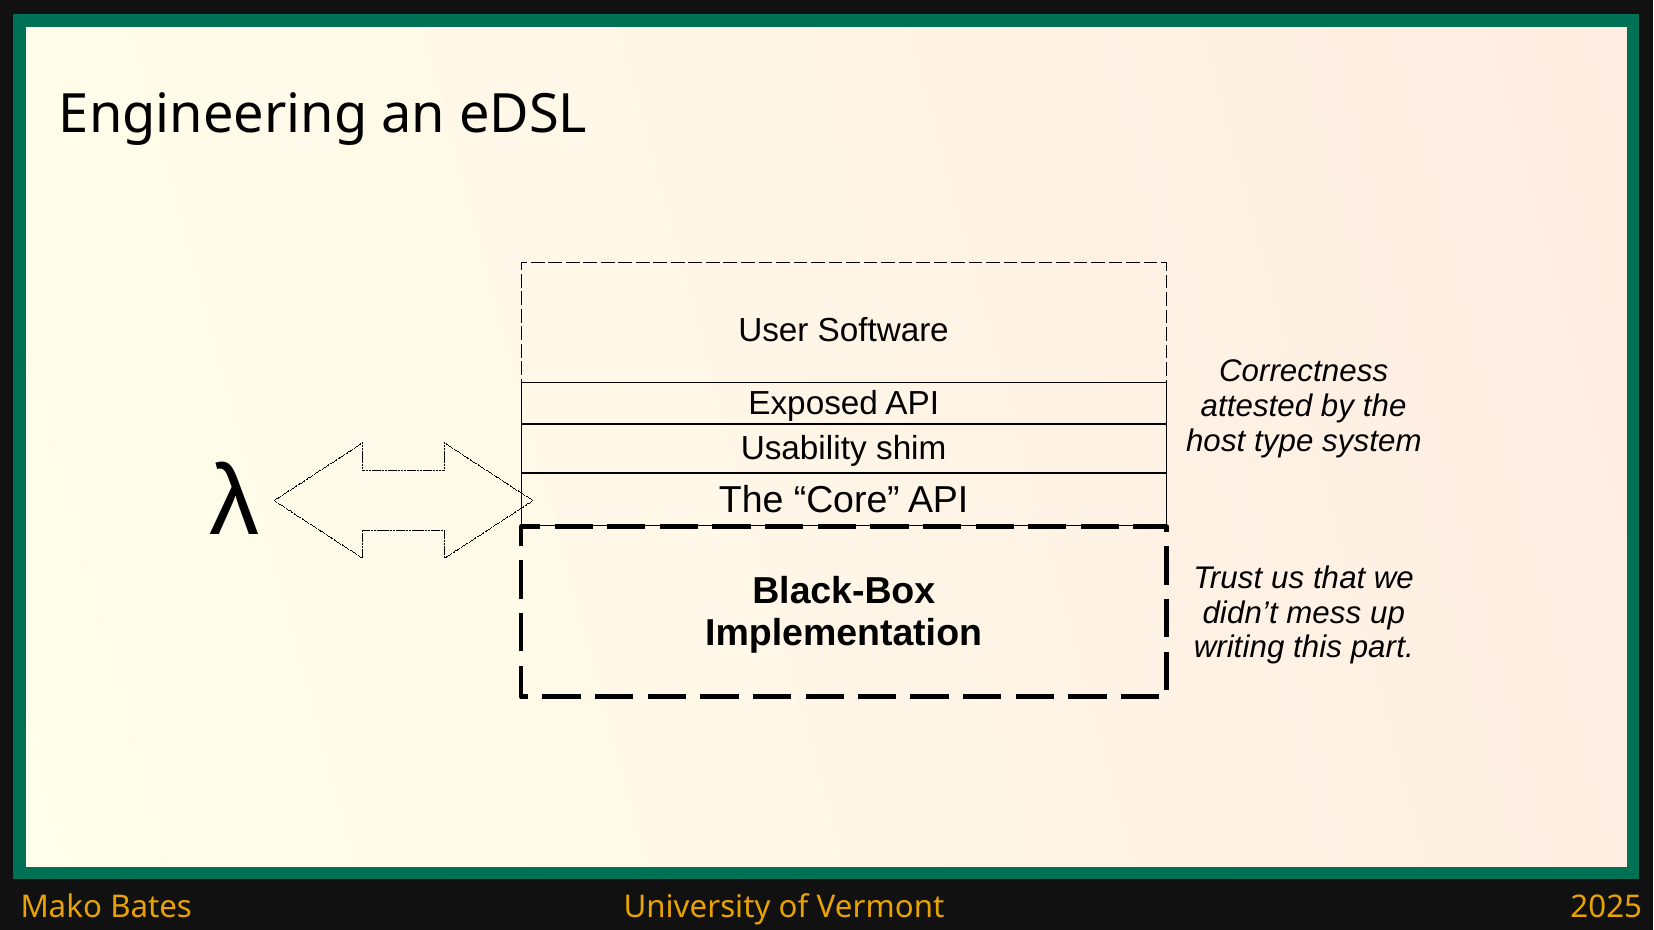

# Engineering an eDSL
User Software
Correctness attested by the host type system
Exposed API
Usability shim
λ
The “Core” API
Black-Box
Implementation
Trust us that we didn’t mess up writing this part.